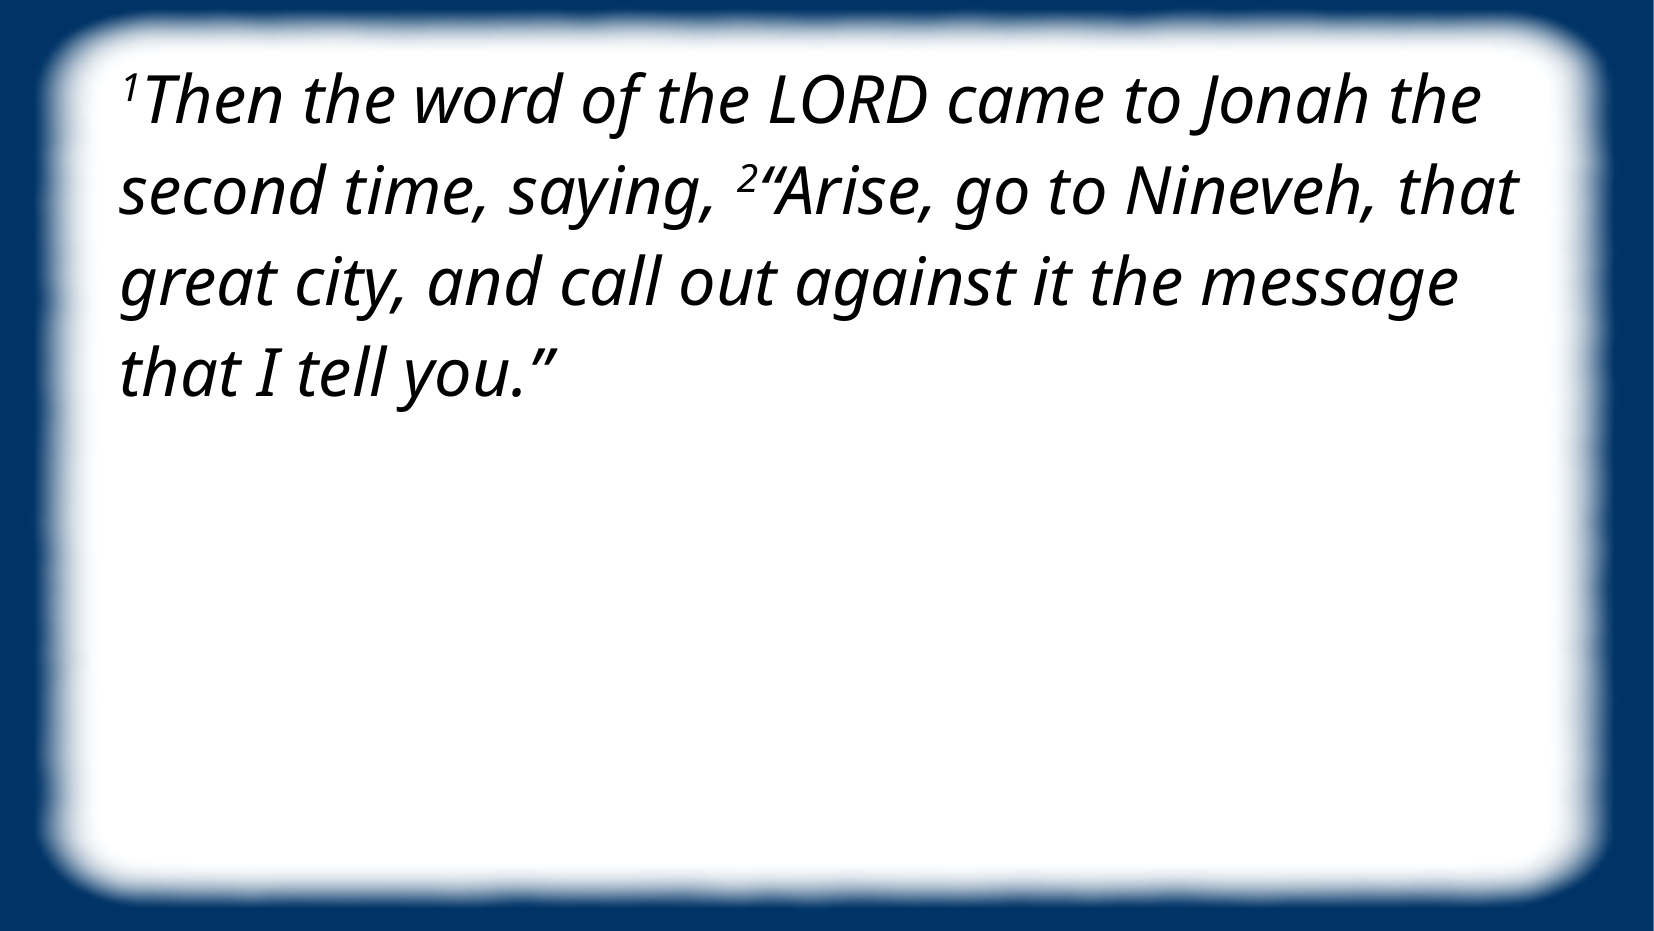

1Then the word of the LORD came to Jonah the second time, saying, 2“Arise, go to Nineveh, that great city, and call out against it the message that I tell you.”